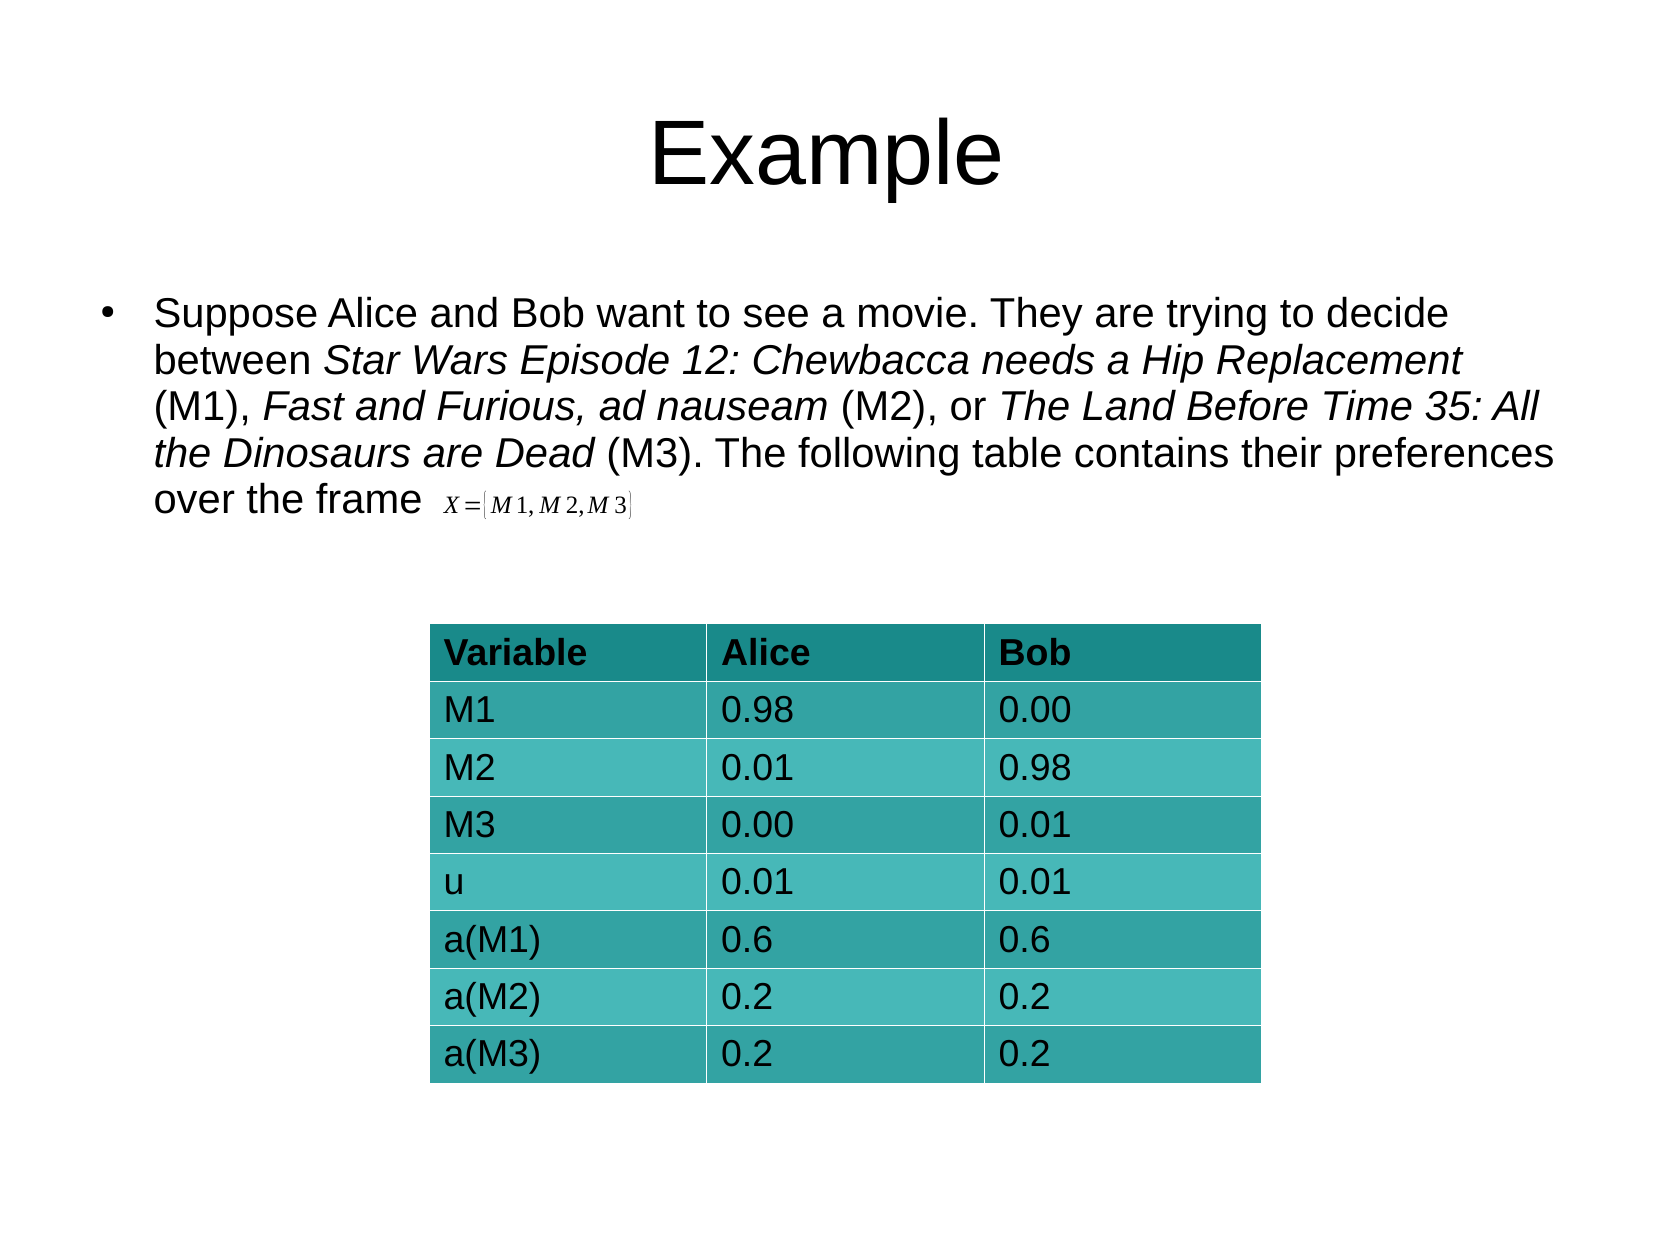

# Example
Suppose Alice and Bob want to see a movie. They are trying to decide between Star Wars Episode 12: Chewbacca needs a Hip Replacement (M1), Fast and Furious, ad nauseam (M2), or The Land Before Time 35: All the Dinosaurs are Dead (M3). The following table contains their preferences over the frame
| Variable | Alice | Bob |
| --- | --- | --- |
| M1 | 0.98 | 0.00 |
| M2 | 0.01 | 0.98 |
| M3 | 0.00 | 0.01 |
| u | 0.01 | 0.01 |
| a(M1) | 0.6 | 0.6 |
| a(M2) | 0.2 | 0.2 |
| a(M3) | 0.2 | 0.2 |